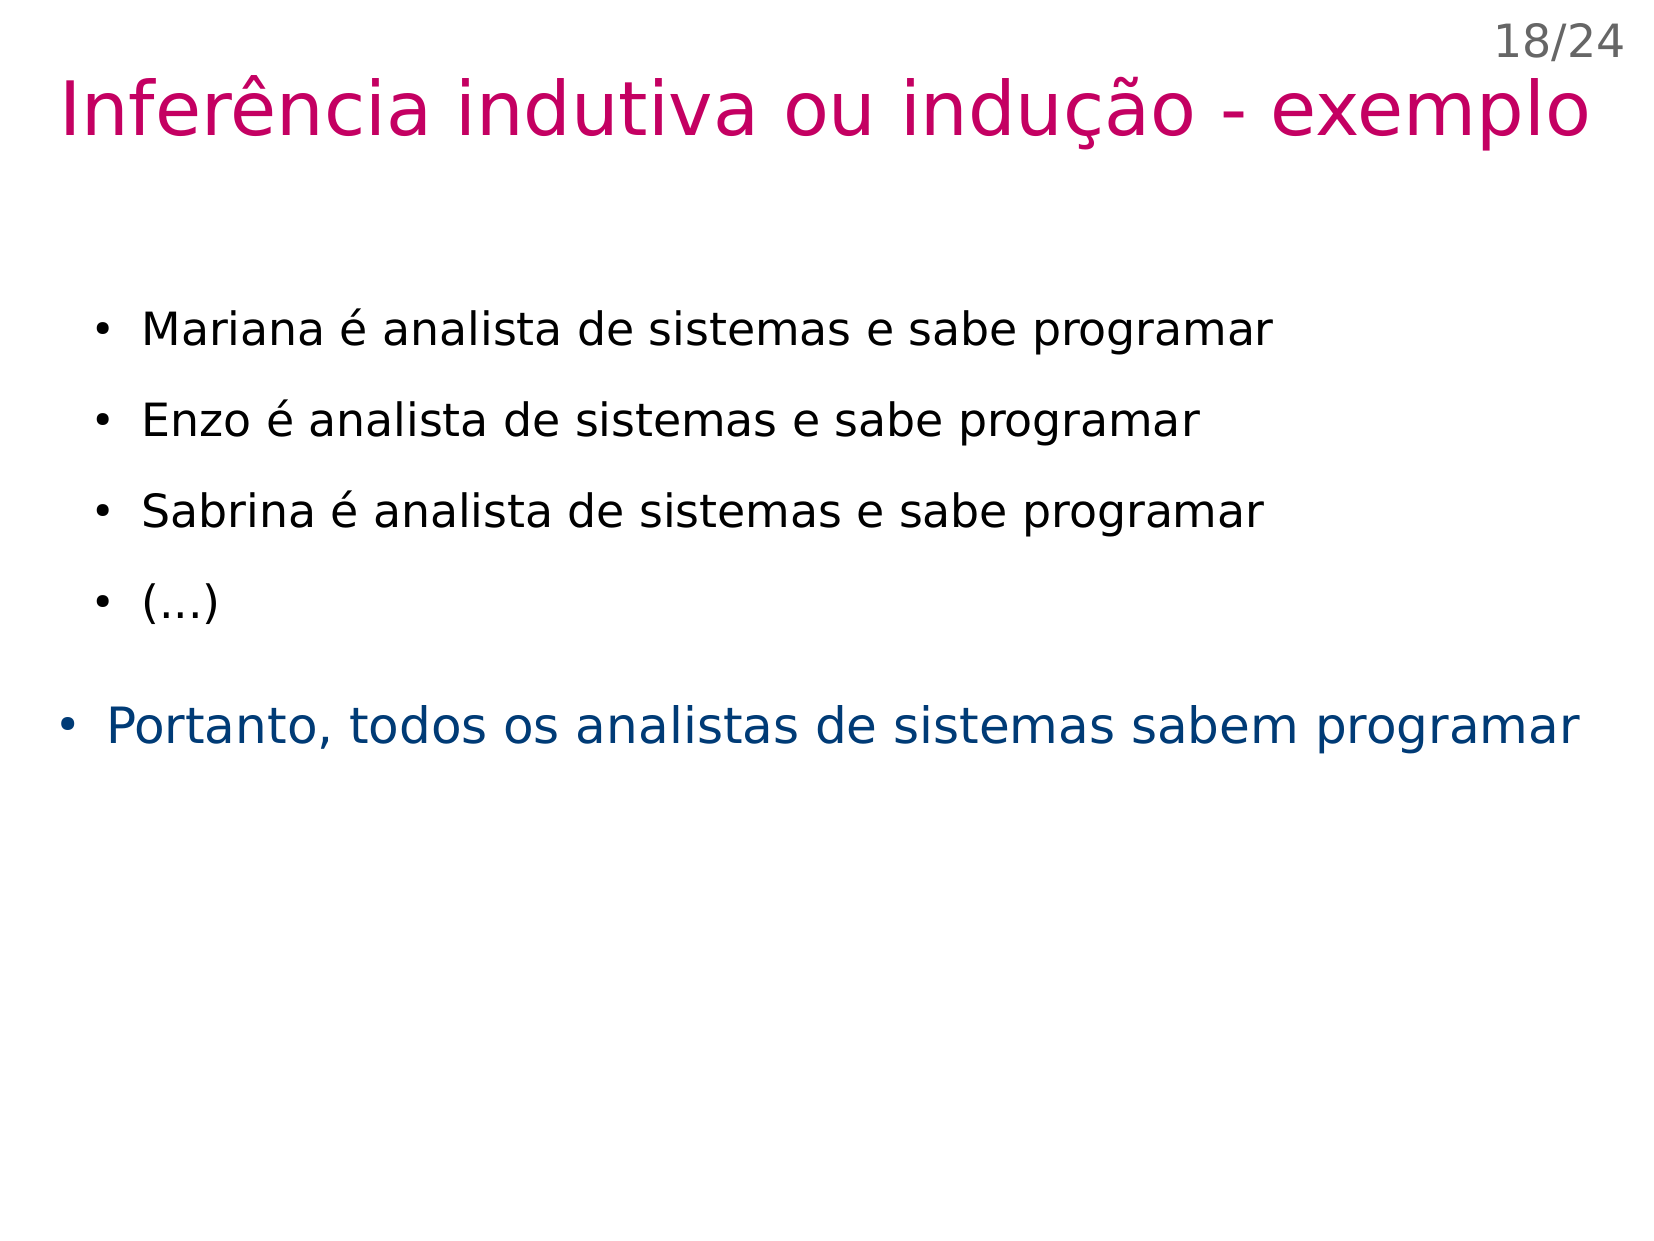

# Inferência indutiva ou indução - exemplo
18
Mariana é analista de sistemas e sabe programar
Enzo é analista de sistemas e sabe programar
Sabrina é analista de sistemas e sabe programar
(...)
Portanto, todos os analistas de sistemas sabem programar